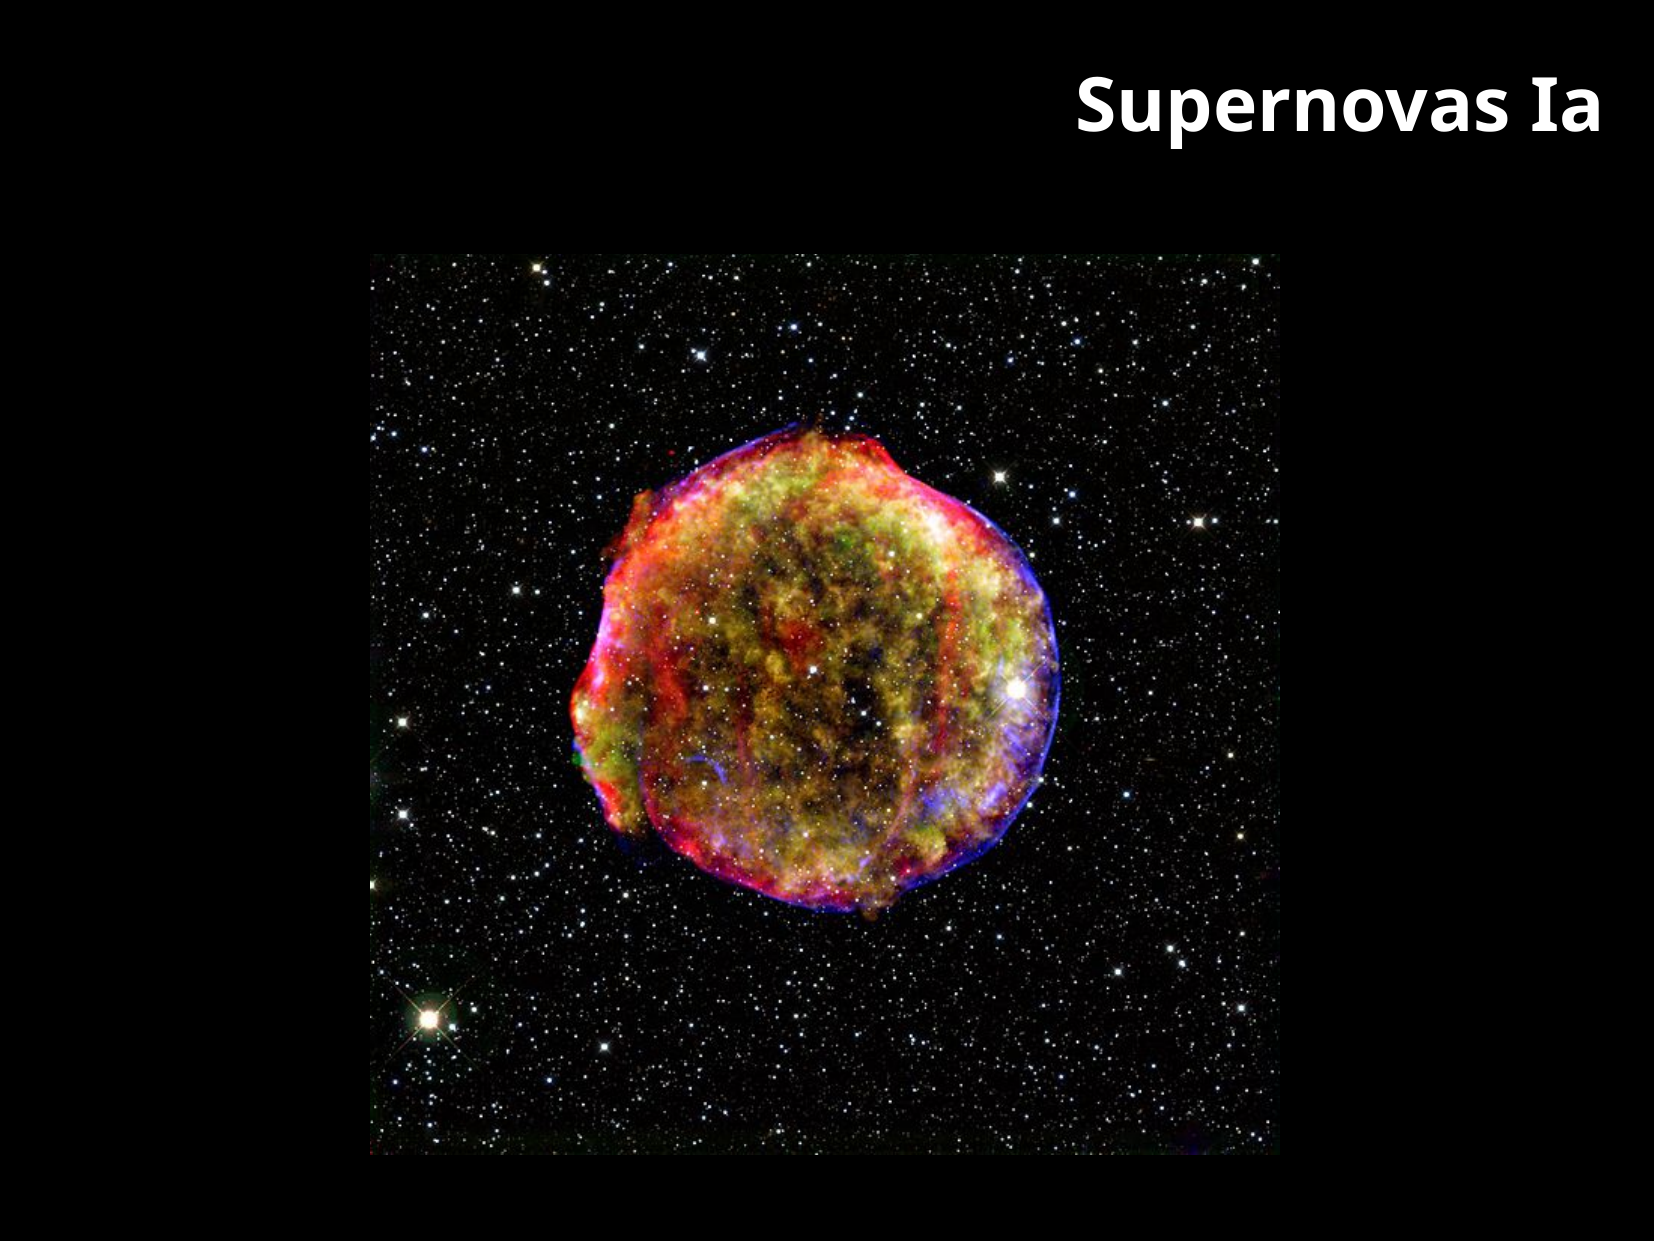

# Supernovas Ia
H. Asorey - Física IV B
45